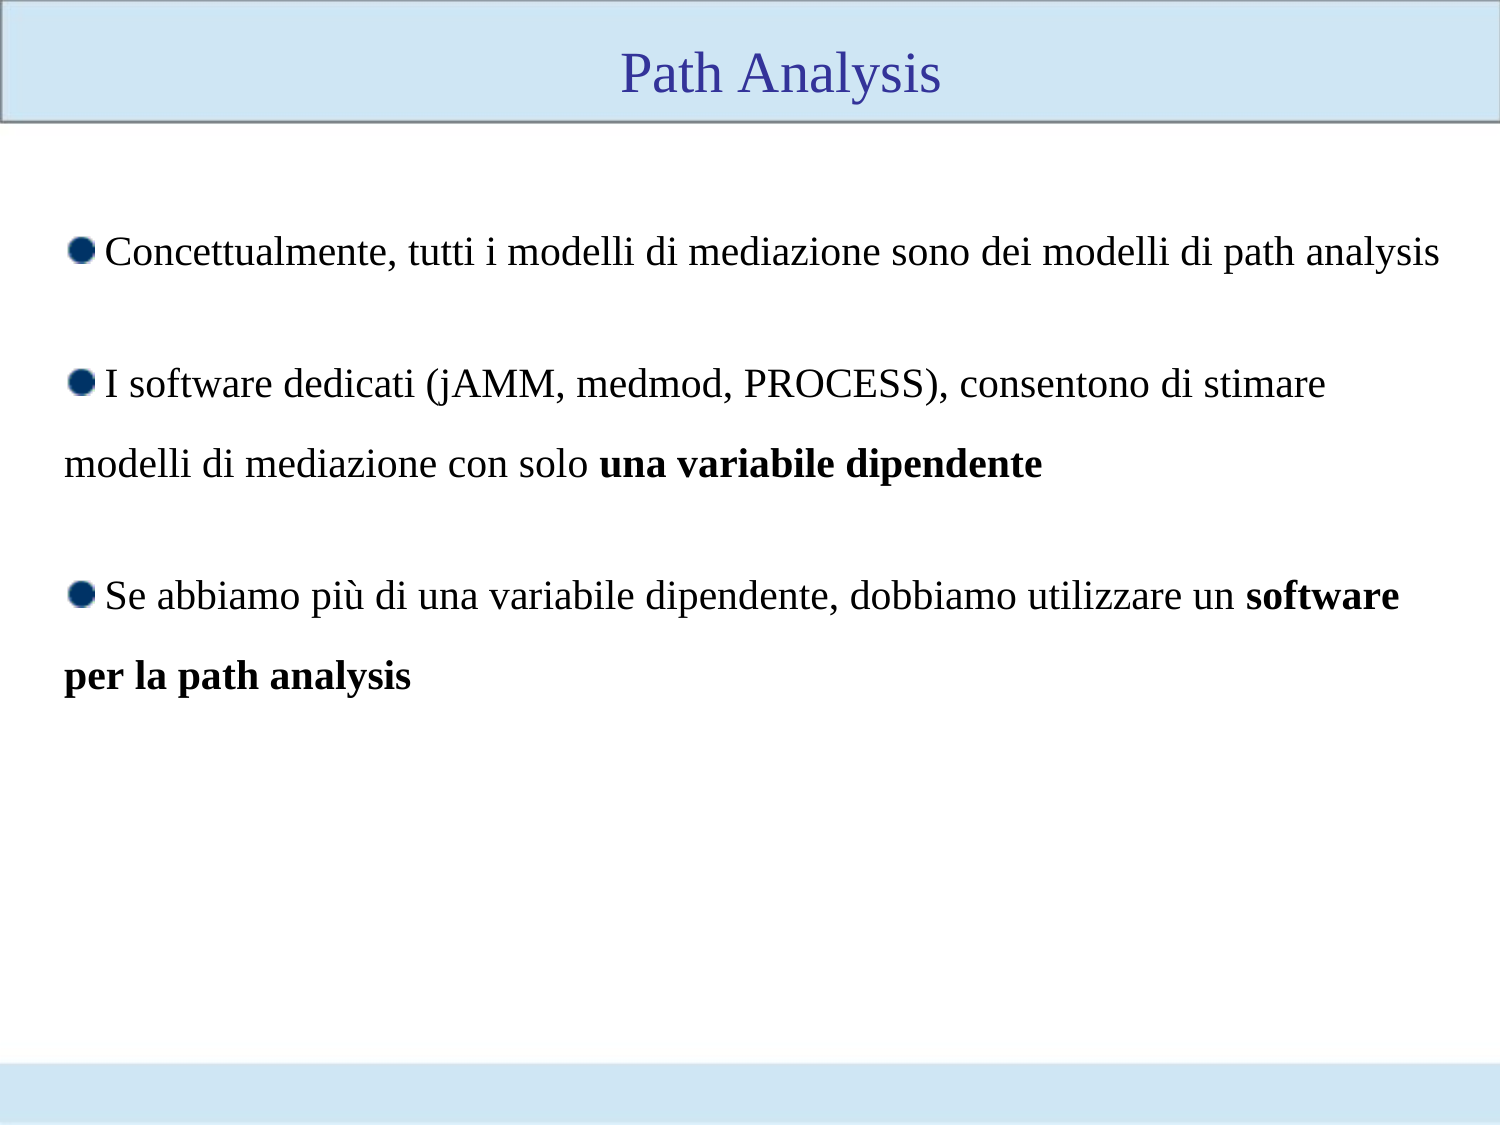

# Path Analysis
 Concettualmente, tutti i modelli di mediazione sono dei modelli di path analysis
 I software dedicati (jAMM, medmod, PROCESS), consentono di stimare modelli di mediazione con solo una variabile dipendente
 Se abbiamo più di una variabile dipendente, dobbiamo utilizzare un software per la path analysis